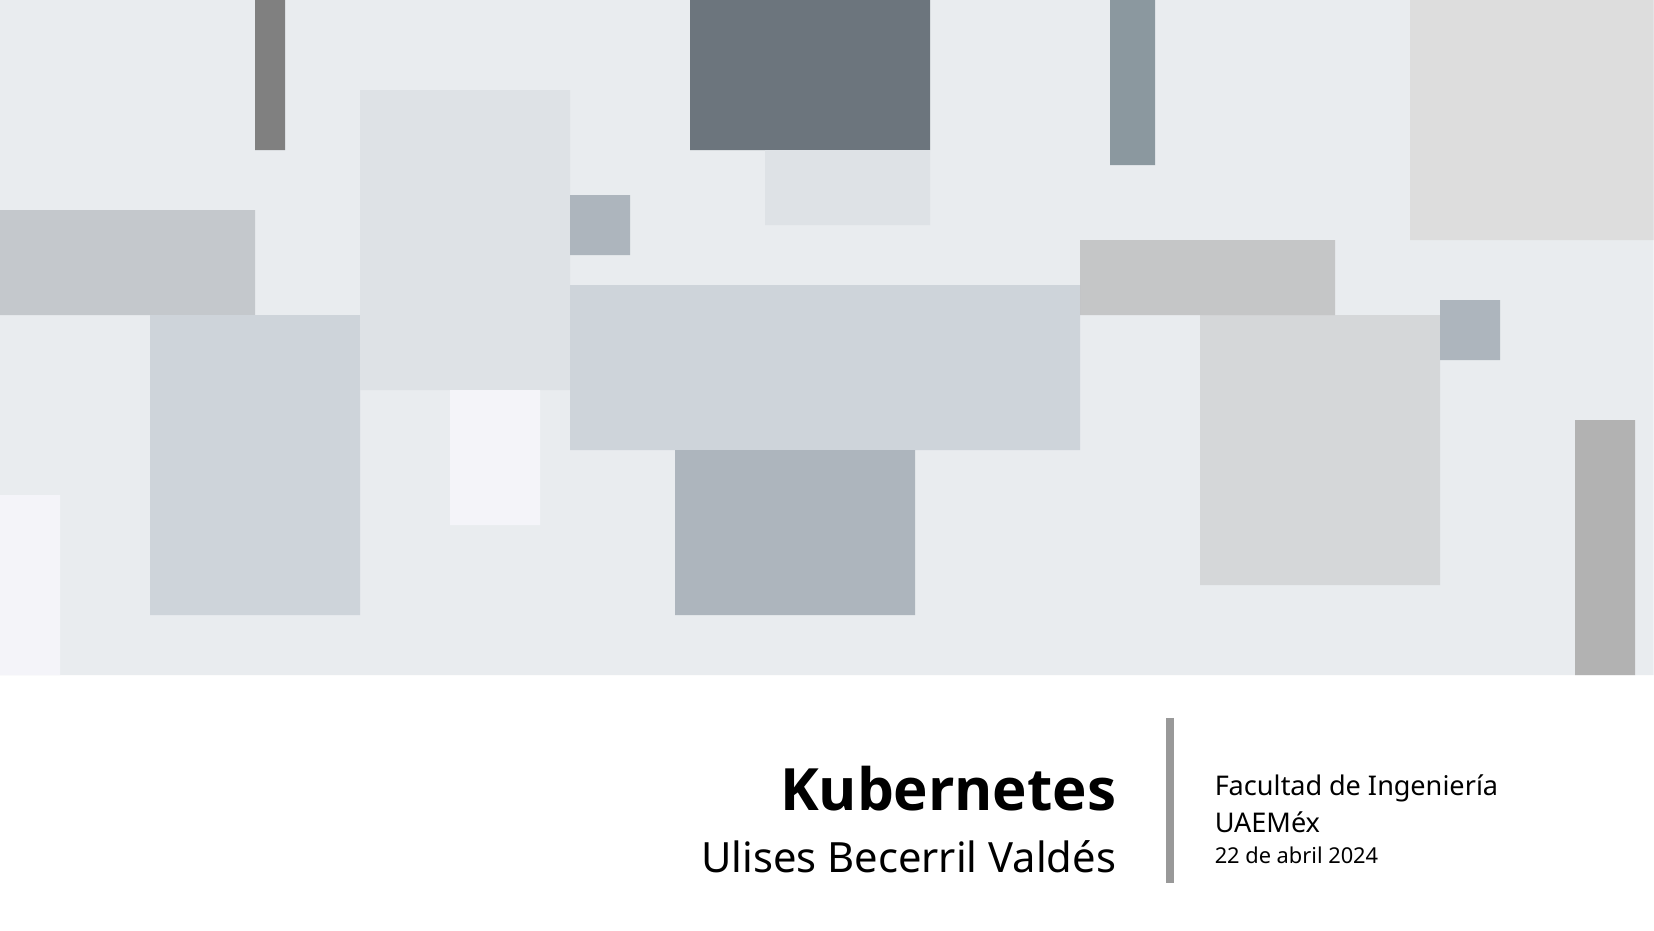

Kubernetes
Ulises Becerril Valdés
Facultad de Ingeniería UAEMéx
22 de abril 2024